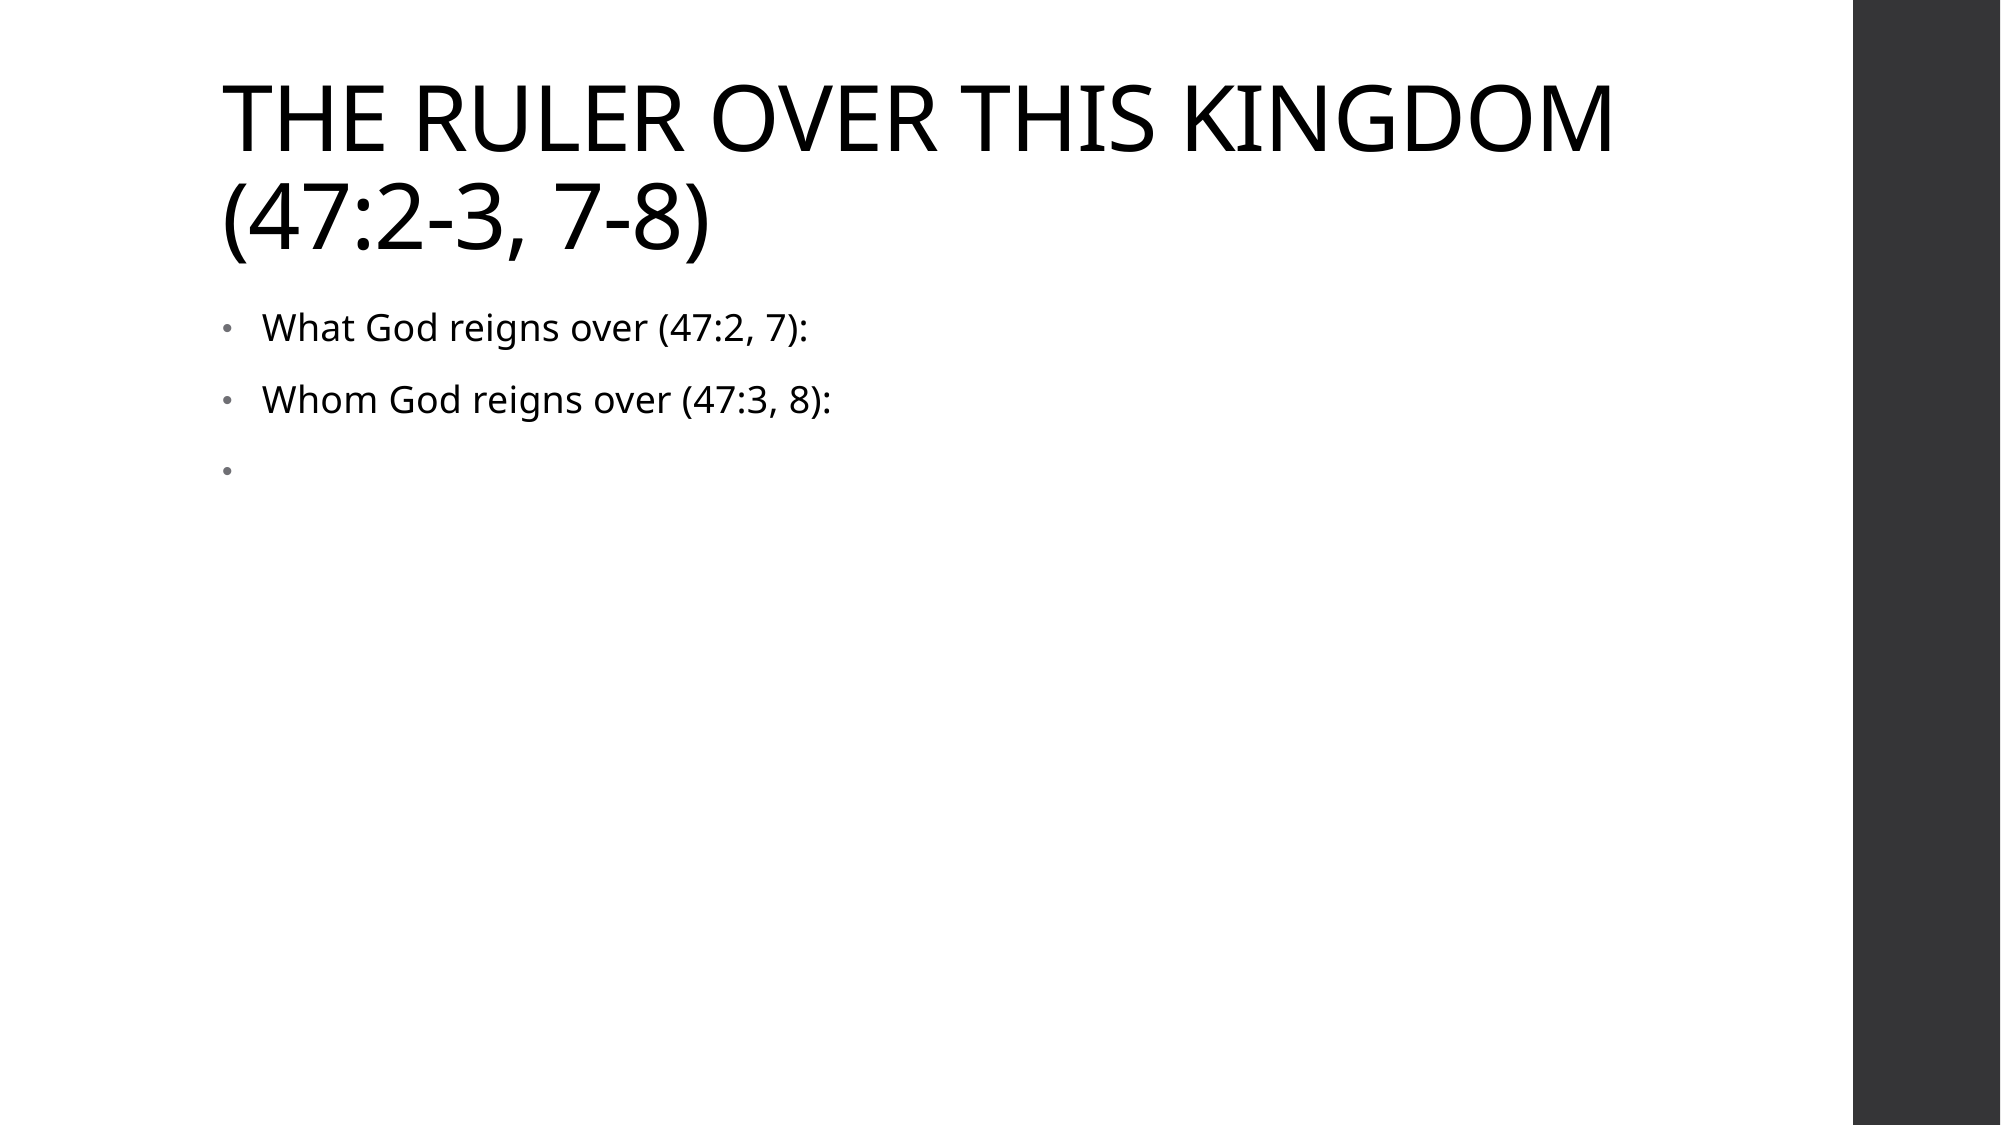

# THE RULER OVER THIS KINGDOM (47:2-3, 7-8)
 What God reigns over (47:2, 7):
 Whom God reigns over (47:3, 8):